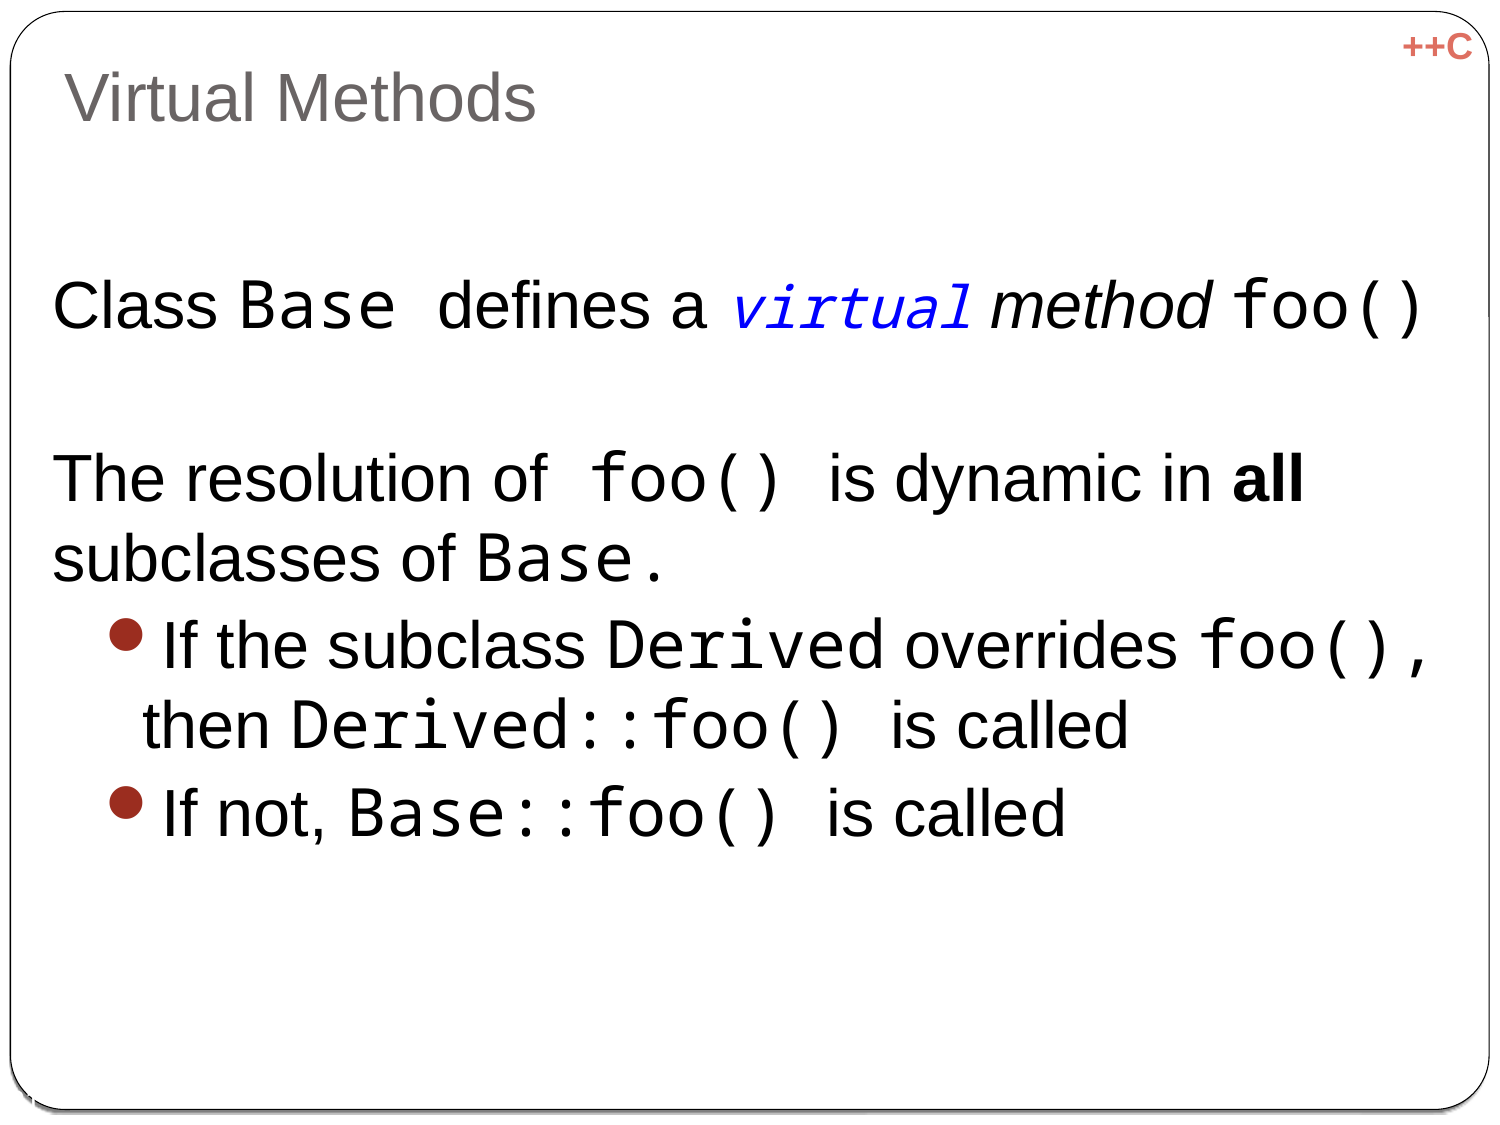

# Virtual Methods
Class Base defines a virtual method foo()
The resolution of foo() is dynamic in all subclasses of Base.
If the subclass Derived overrides foo(), then Derived::foo() is called
If not, Base::foo() is called